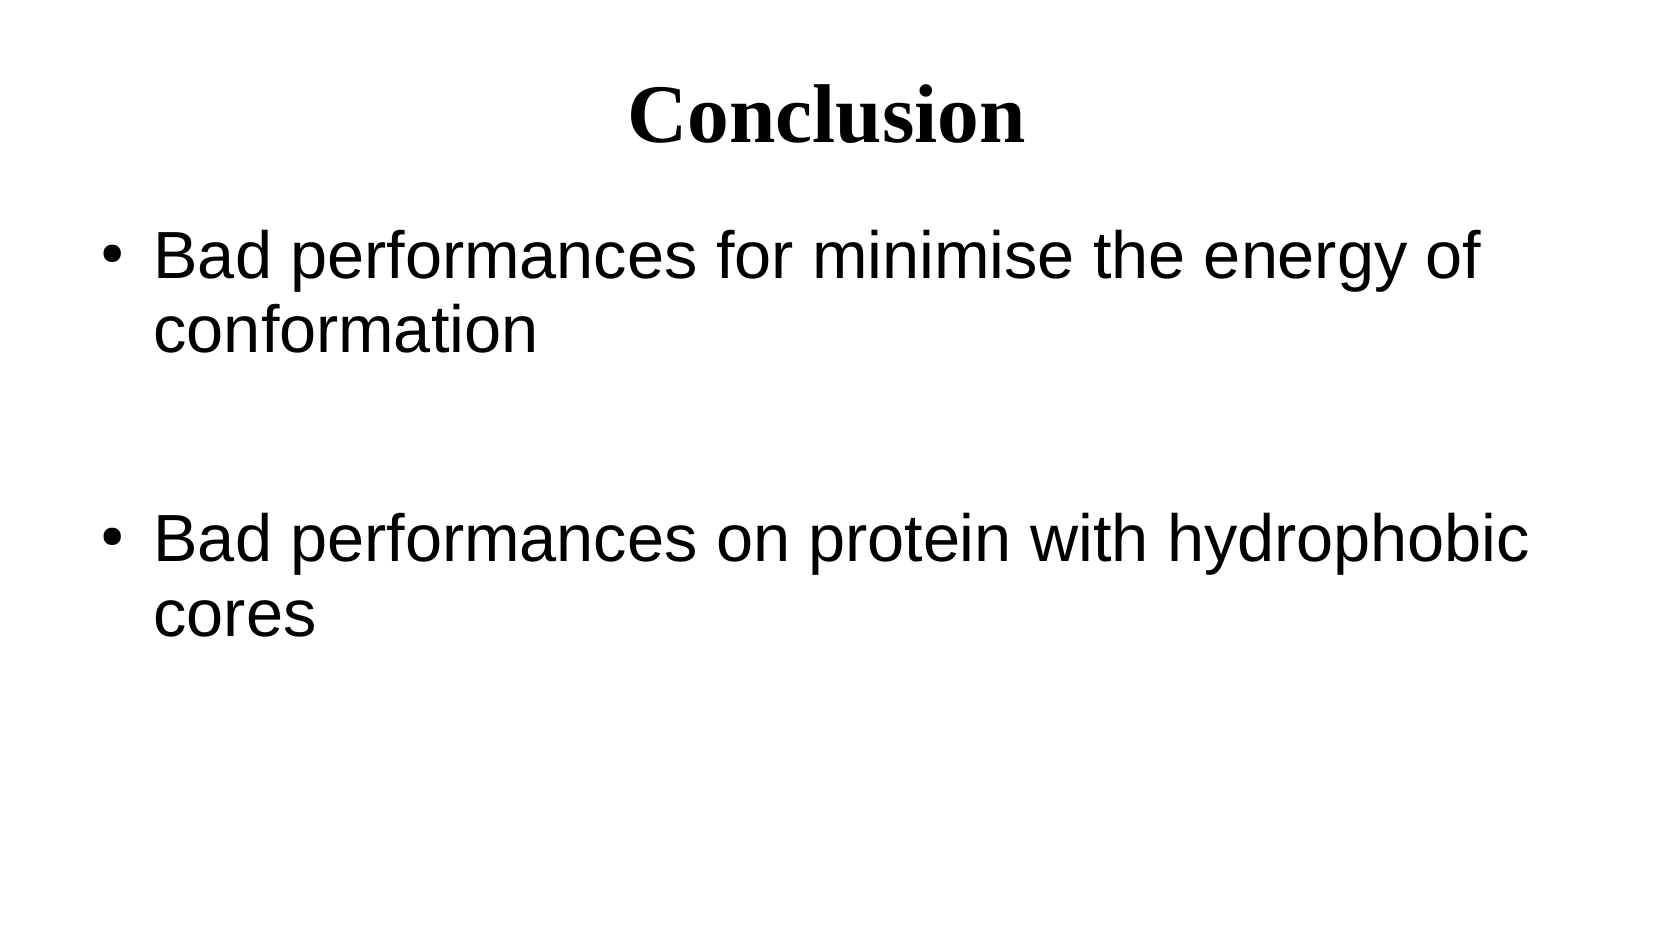

# Conclusion
Bad performances for minimise the energy of conformation
Bad performances on protein with hydrophobic cores